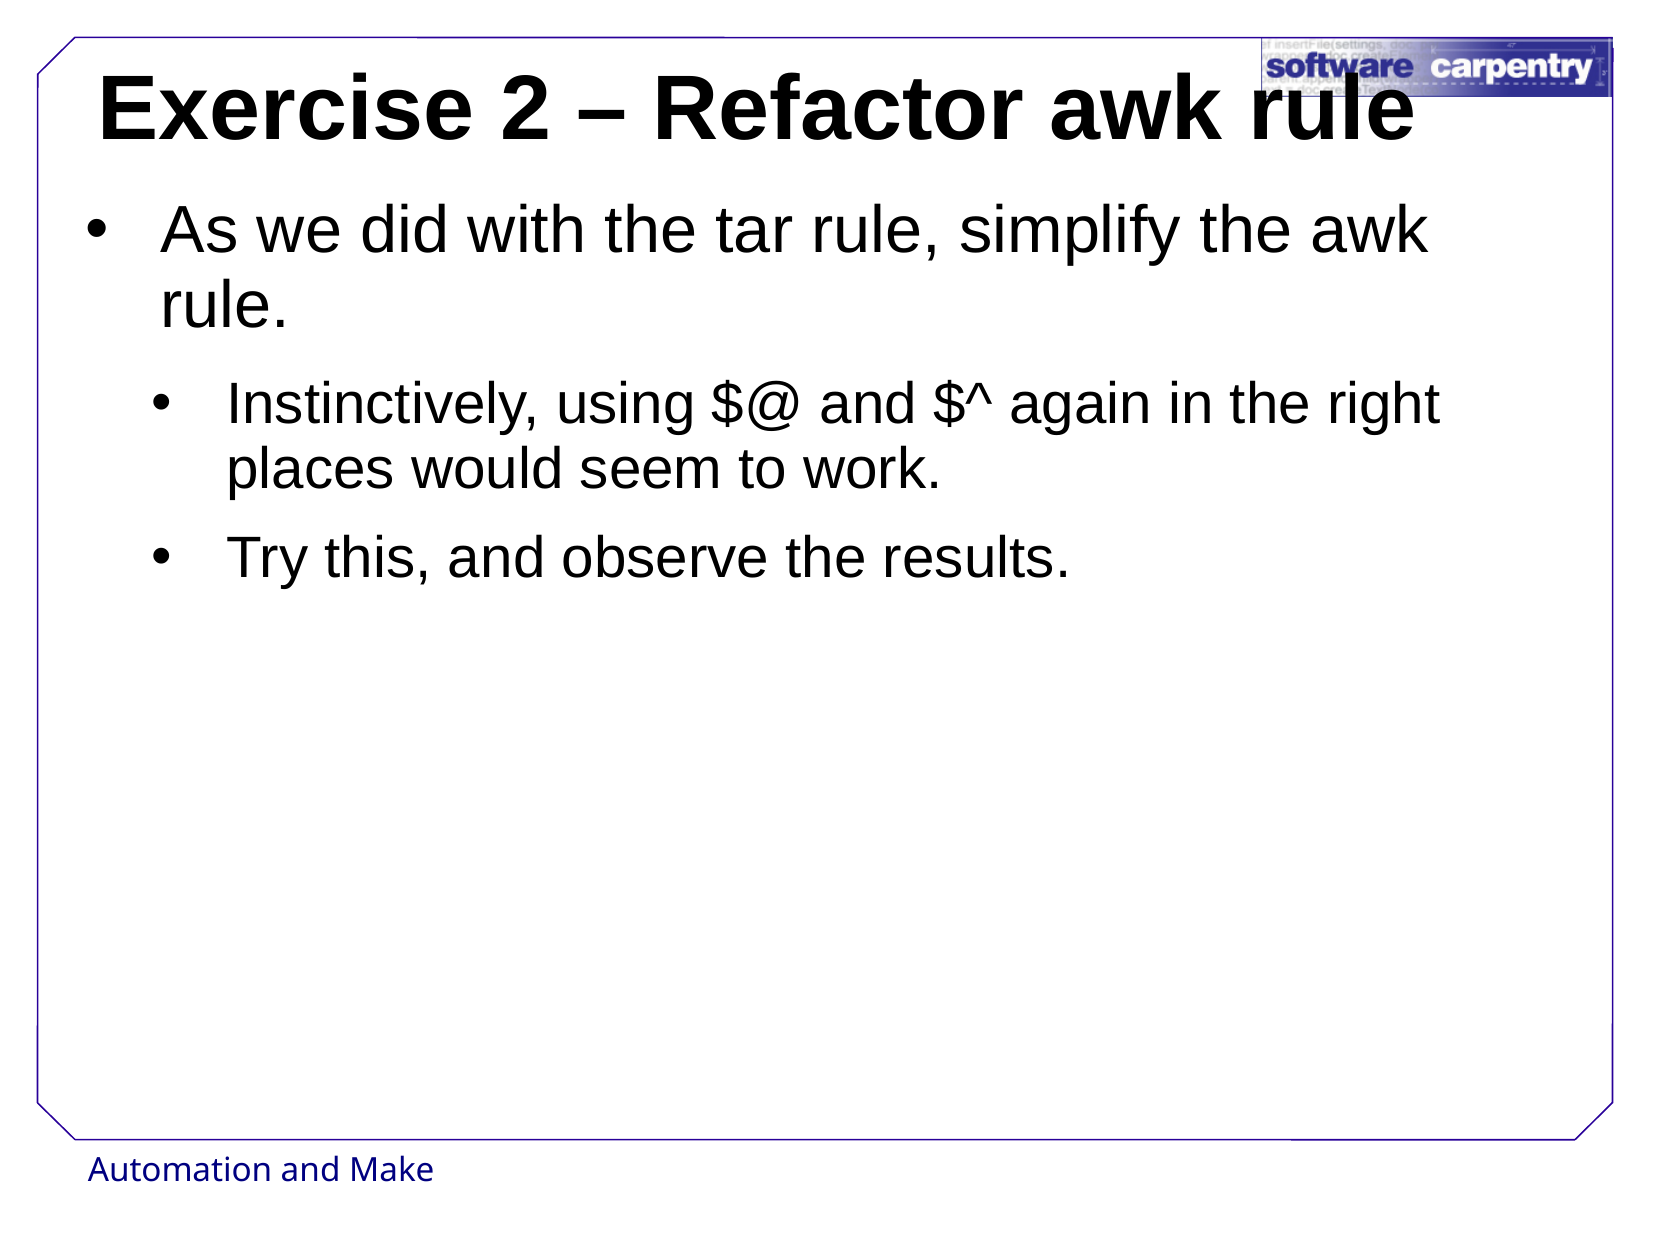

# Exercise 2 – Refactor awk rule
As we did with the tar rule, simplify the awk rule.
Instinctively, using $@ and $^ again in the right places would seem to work.
Try this, and observe the results.